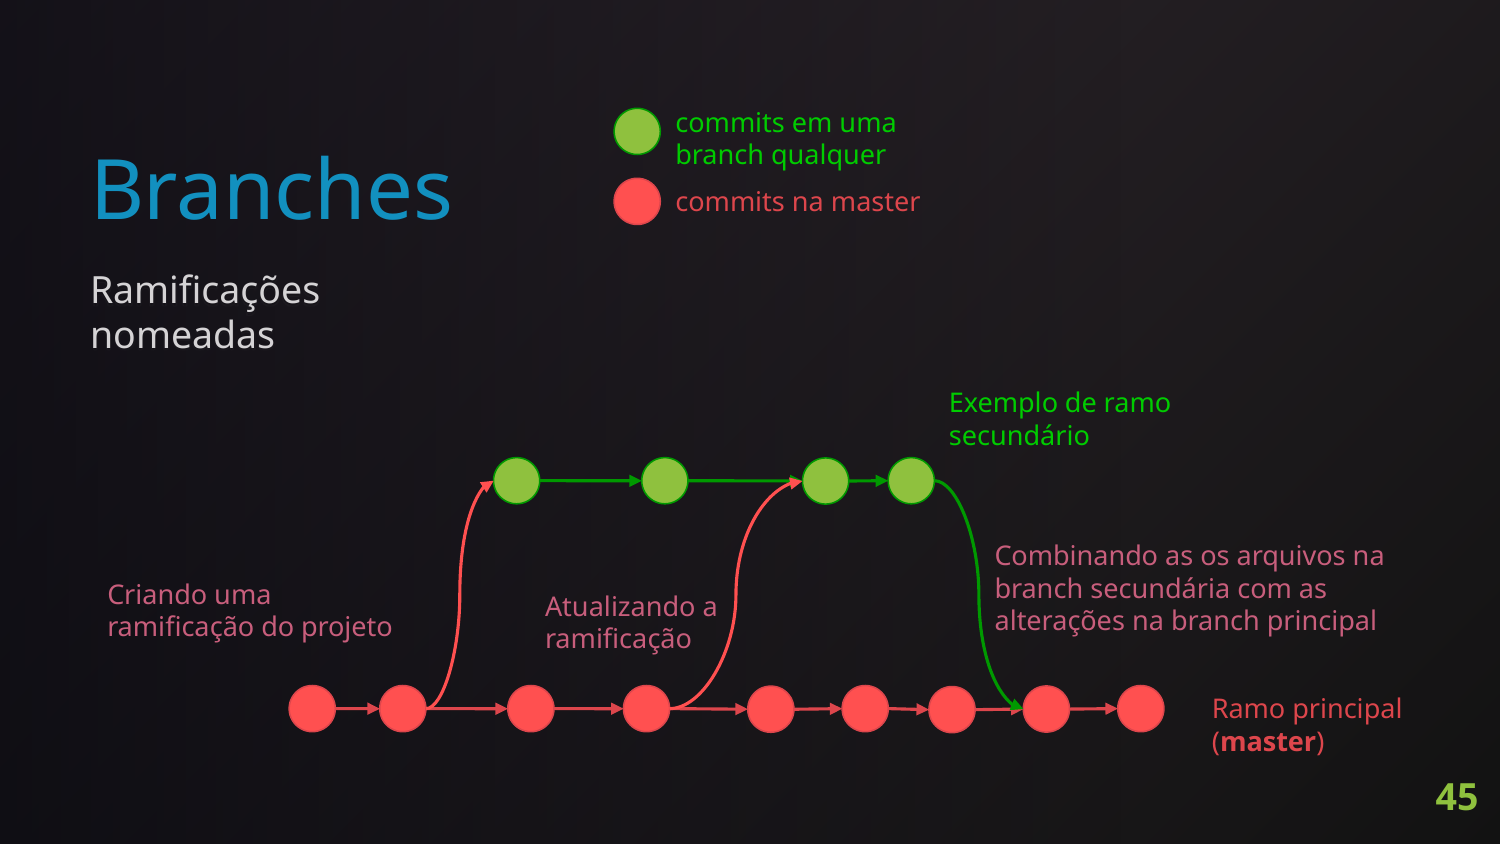

# Branches
commits em uma branch qualquer
commits na master
Ramificações nomeadas
Exemplo de ramo secundário
Combinando as os arquivos na branch secundária com as alterações na branch principal
Criando uma ramificação do projeto
Atualizando a ramificação
Ramo principal (master)